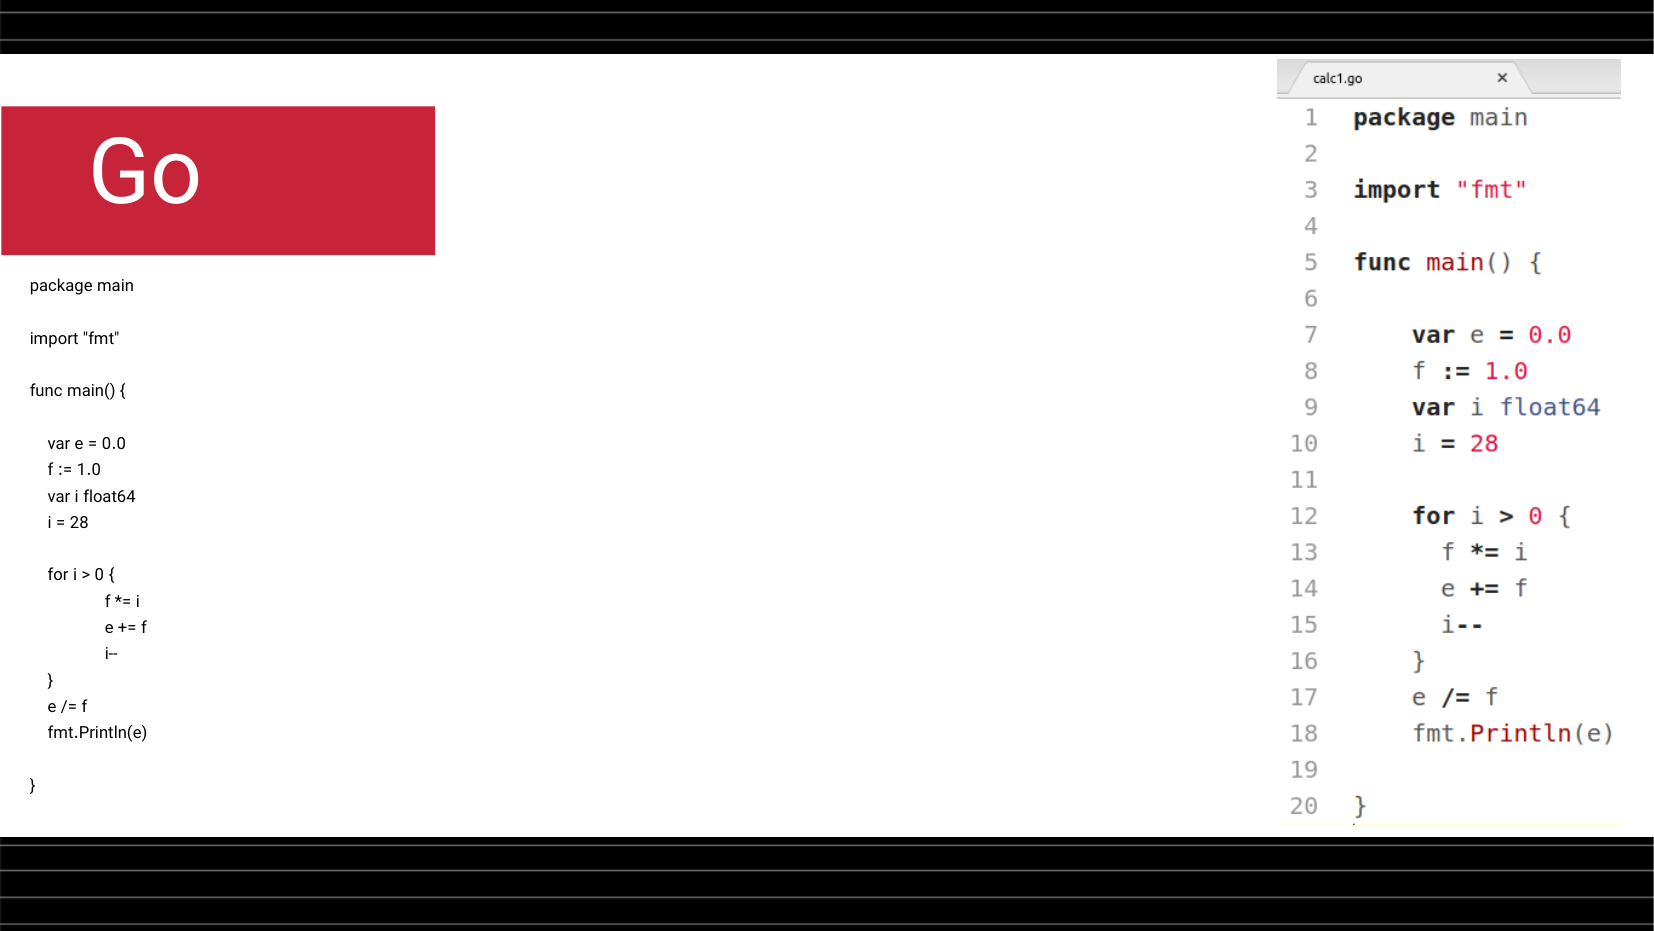

# Go
package main
import "fmt"
func main() {
 var e = 0.0
 f := 1.0
 var i float64
 i = 28
 for i > 0 {
 	f *= i
 	e += f
 	i--
 }
 e /= f
 fmt.Println(e)
}